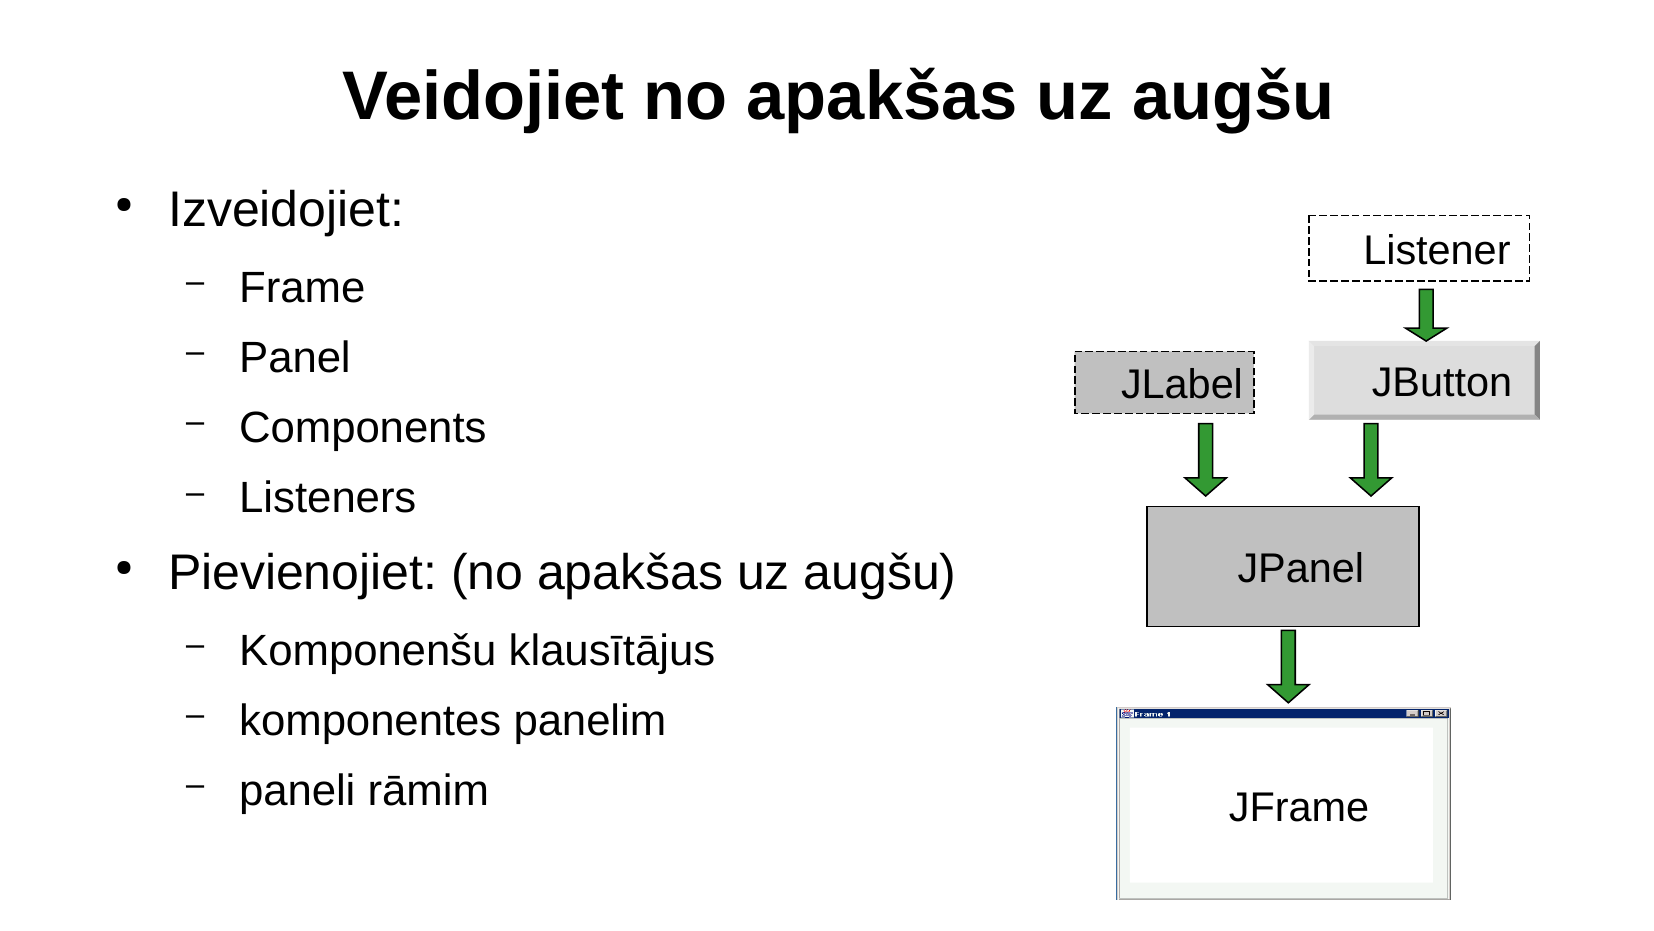

# Veidojiet no apakšas uz augšu
Izveidojiet:
Frame
Panel
Components
Listeners
Pievienojiet: (no apakšas uz augšu)
Komponenšu klausītājus
komponentes panelim
paneli rāmim
Listener
JButton
JLabel
JPanel
JFrame